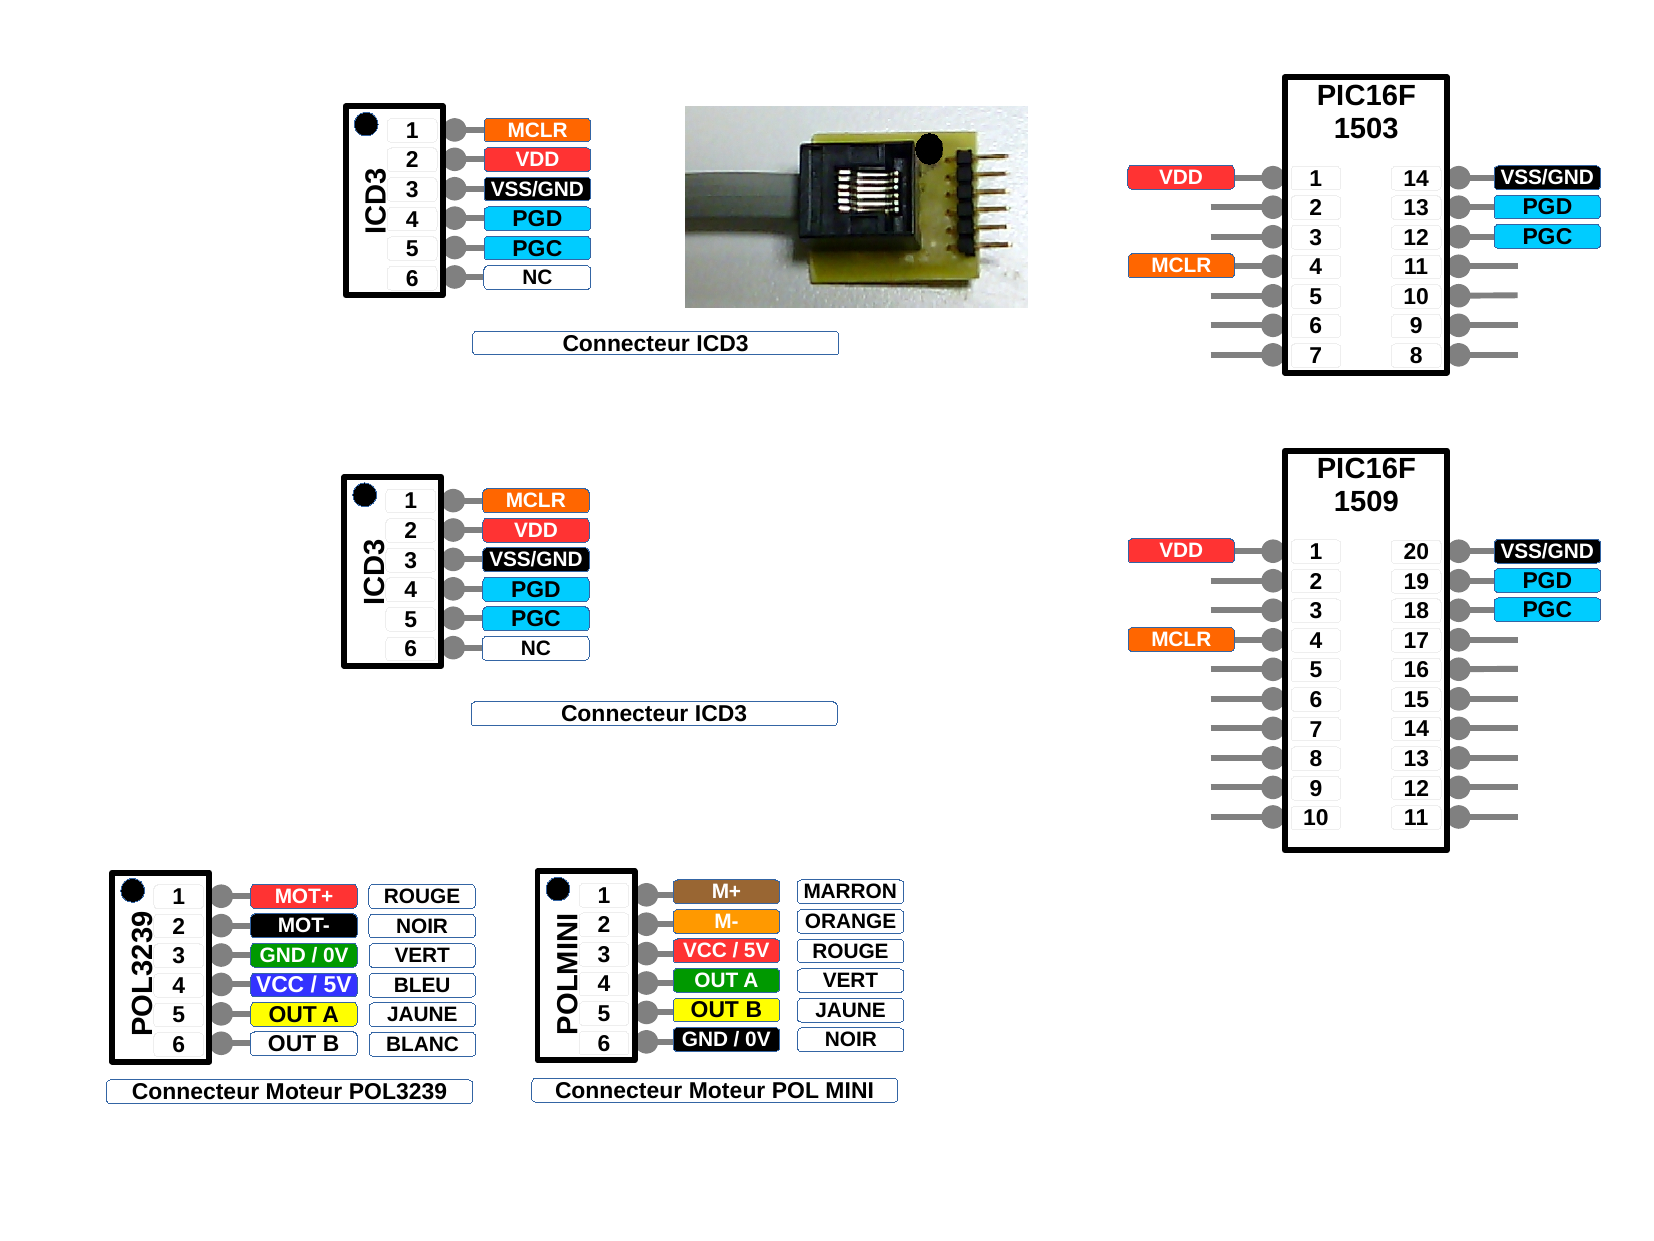

PIC16F
1503
MCLR
1
VDD
2
VDD
VSS/GND
1
14
VSS/GND
ICD3
3
PGD
2
13
PGD
4
PGC
3
12
PGC
5
MCLR
4
11
NC
6
5
10
6
9
Connecteur ICD3
7
8
PIC16F
1509
MCLR
1
VDD
2
VDD
VSS/GND
1
20
VSS/GND
ICD3
3
PGD
2
19
PGD
4
PGC
3
18
PGC
5
MCLR
17
4
NC
6
5
16
6
15
Connecteur ICD3
14
7
13
8
12
9
11
10
MARRON
M+
1
MOT+
ROUGE
1
ORANGE
M-
2
MOT-
NOIR
2
VCC / 5V
ROUGE
3
GND / 0V
VERT
3
POLMINI
POL3239
OUT A
VERT
4
VCC / 5V
BLEU
4
OUT B
JAUNE
5
OUT A
JAUNE
5
GND / 0V
NOIR
6
OUT B
BLANC
6
Connecteur Moteur POL MINI
Connecteur Moteur POL3239